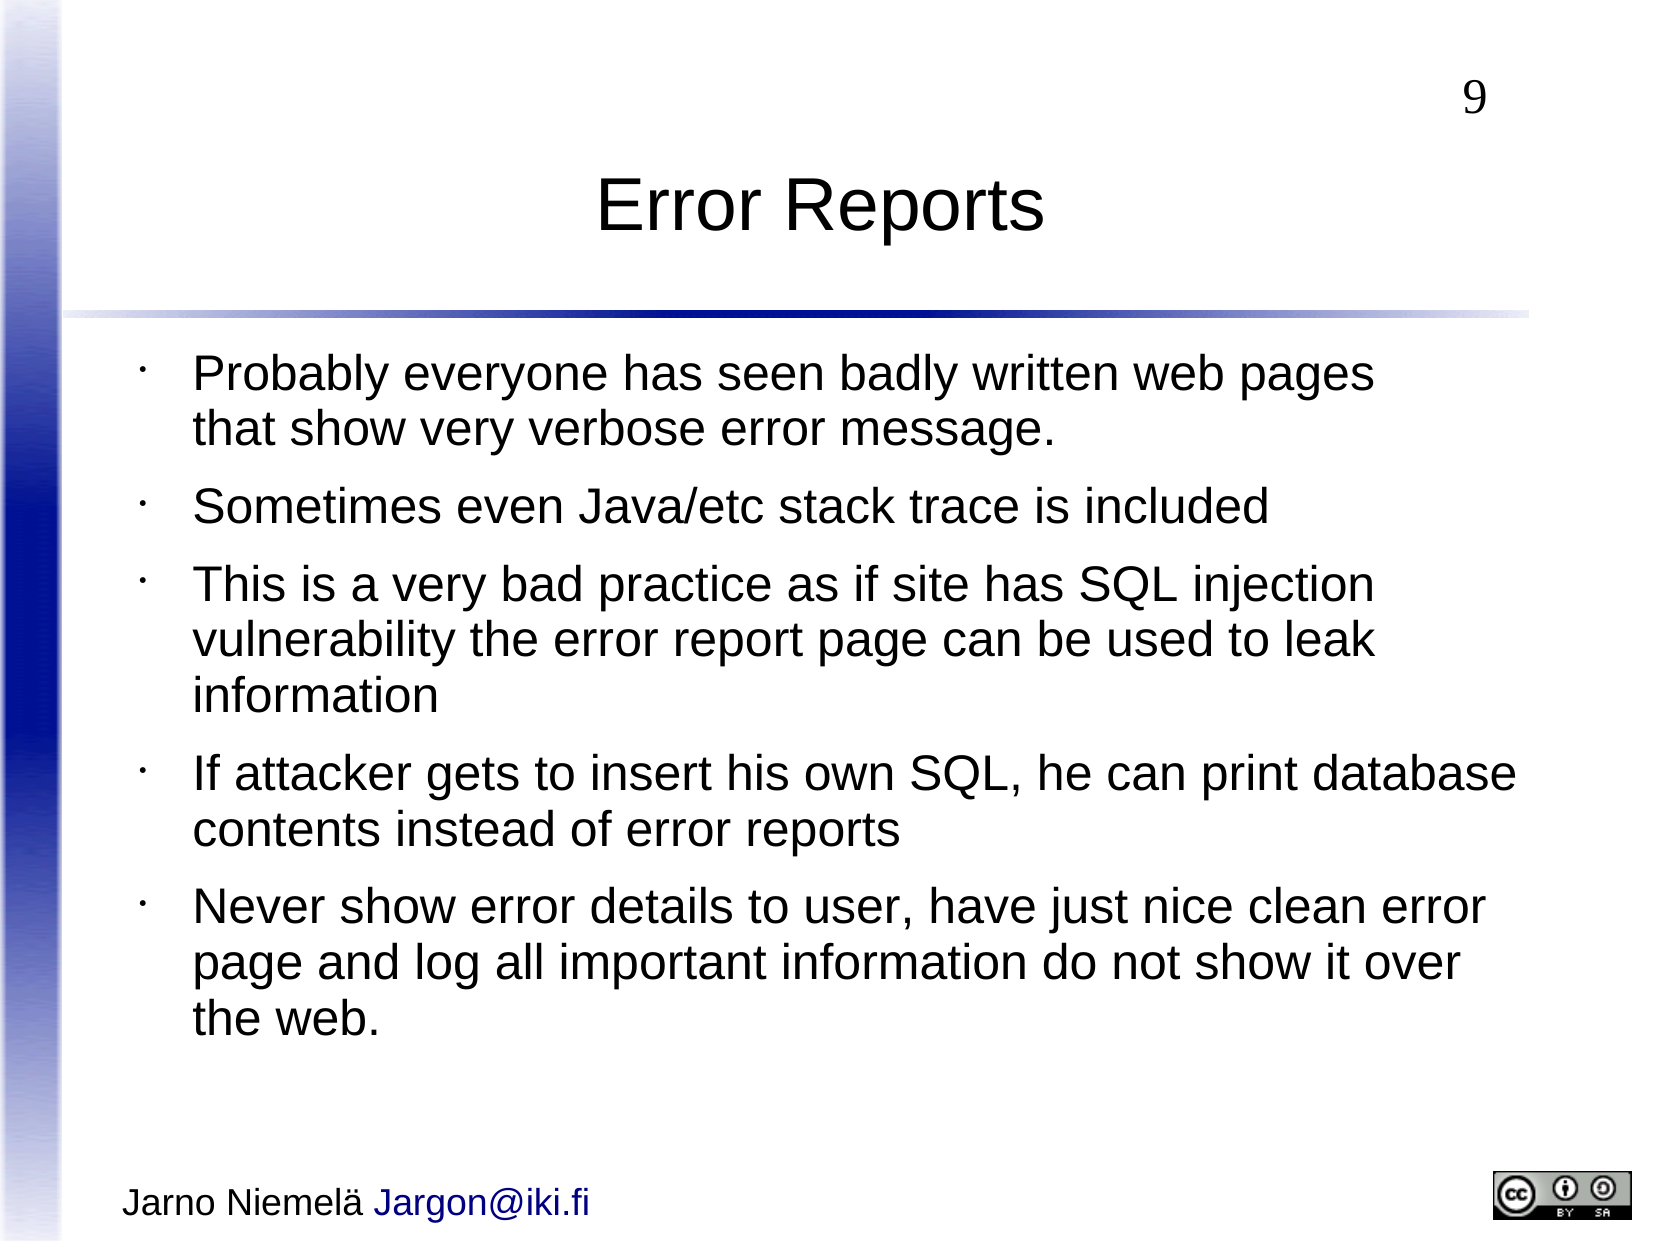

# Error Reports
Probably everyone has seen badly written web pages
that show very verbose error message.
Sometimes even Java/etc stack trace is included
This is a very bad practice as if site has SQL injection vulnerability the error report page can be used to leak information
If attacker gets to insert his own SQL, he can print database contents instead of error reports
Never show error details to user, have just nice clean error page and log all important information do not show it over the web.